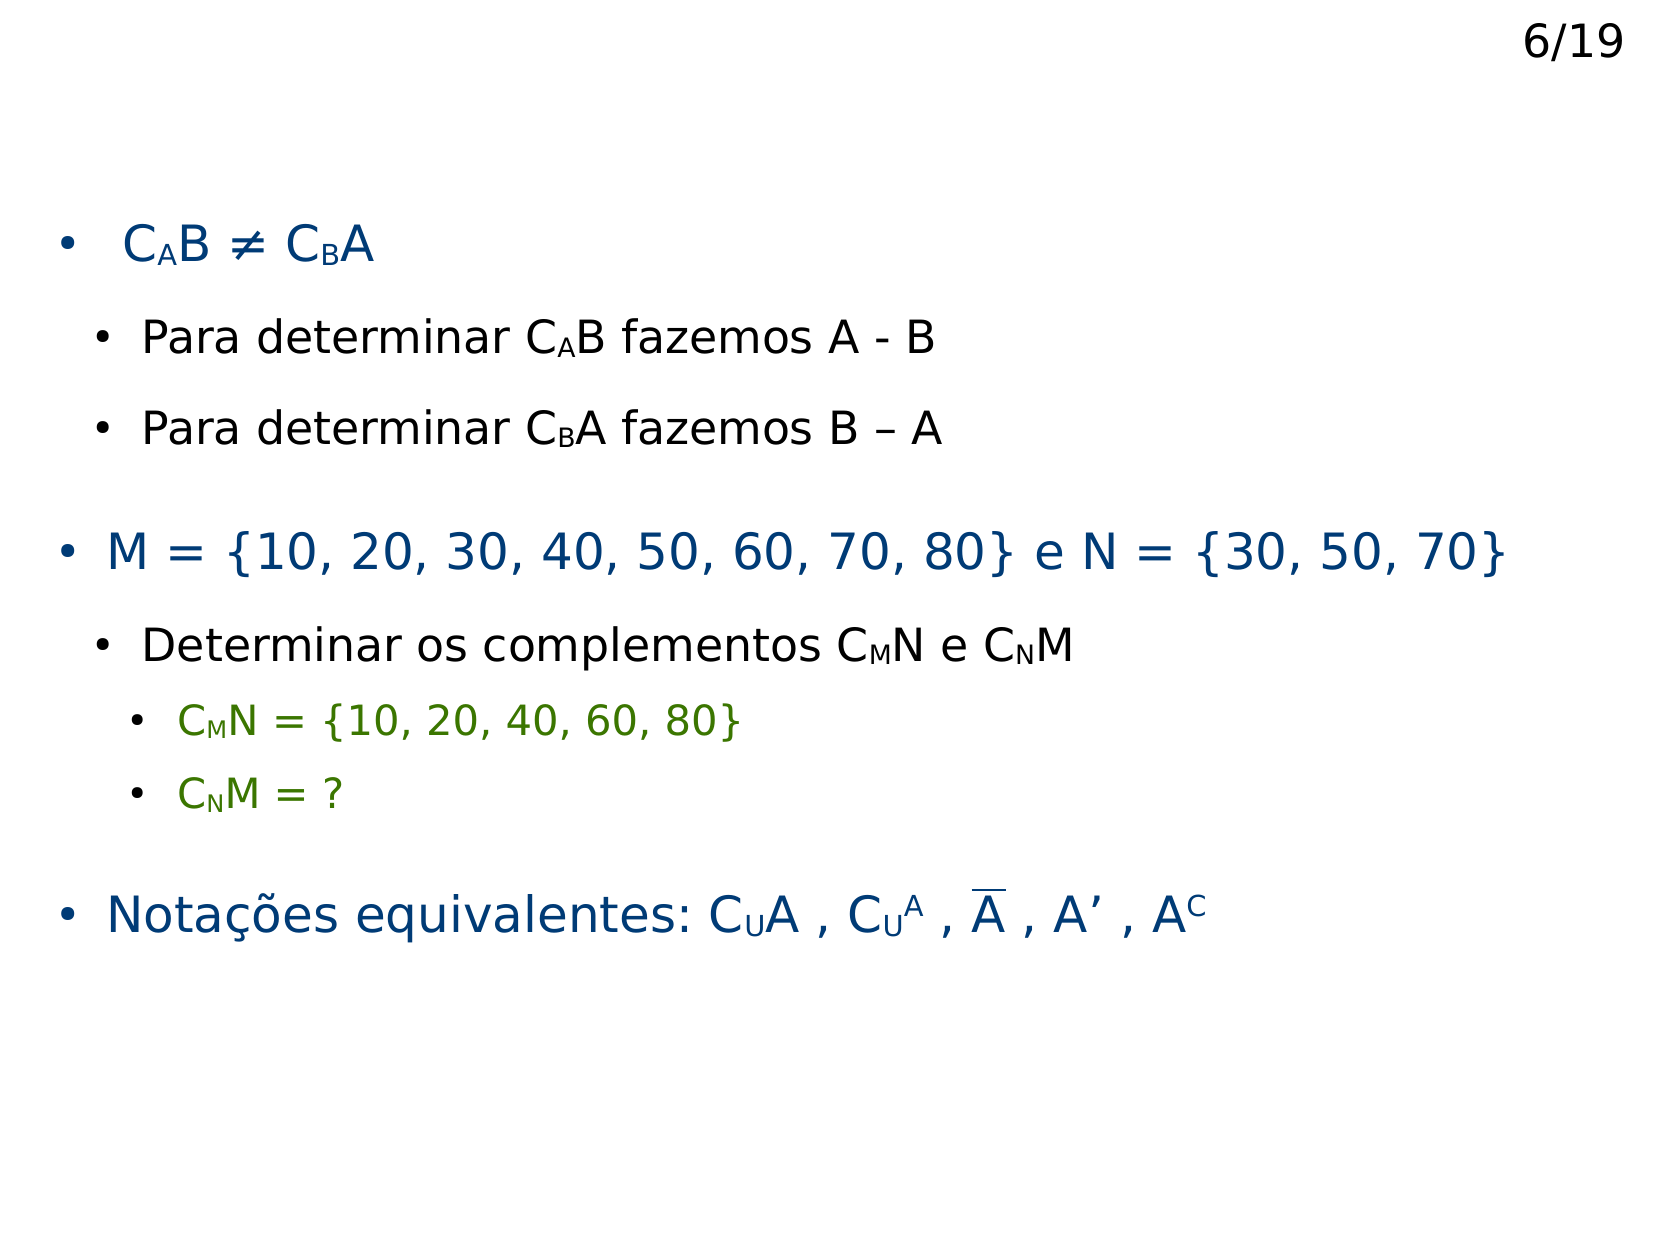

6
#
 CAB ≠ CBA
Para determinar CAB fazemos A - B
Para determinar CBA fazemos B – A
M = {10, 20, 30, 40, 50, 60, 70, 80} e N = {30, 50, 70}
Determinar os complementos CMN e CNM
CMN = {10, 20, 40, 60, 80}
CNM = ?
Notações equivalentes: CUA , CUA , A , A’ , AC